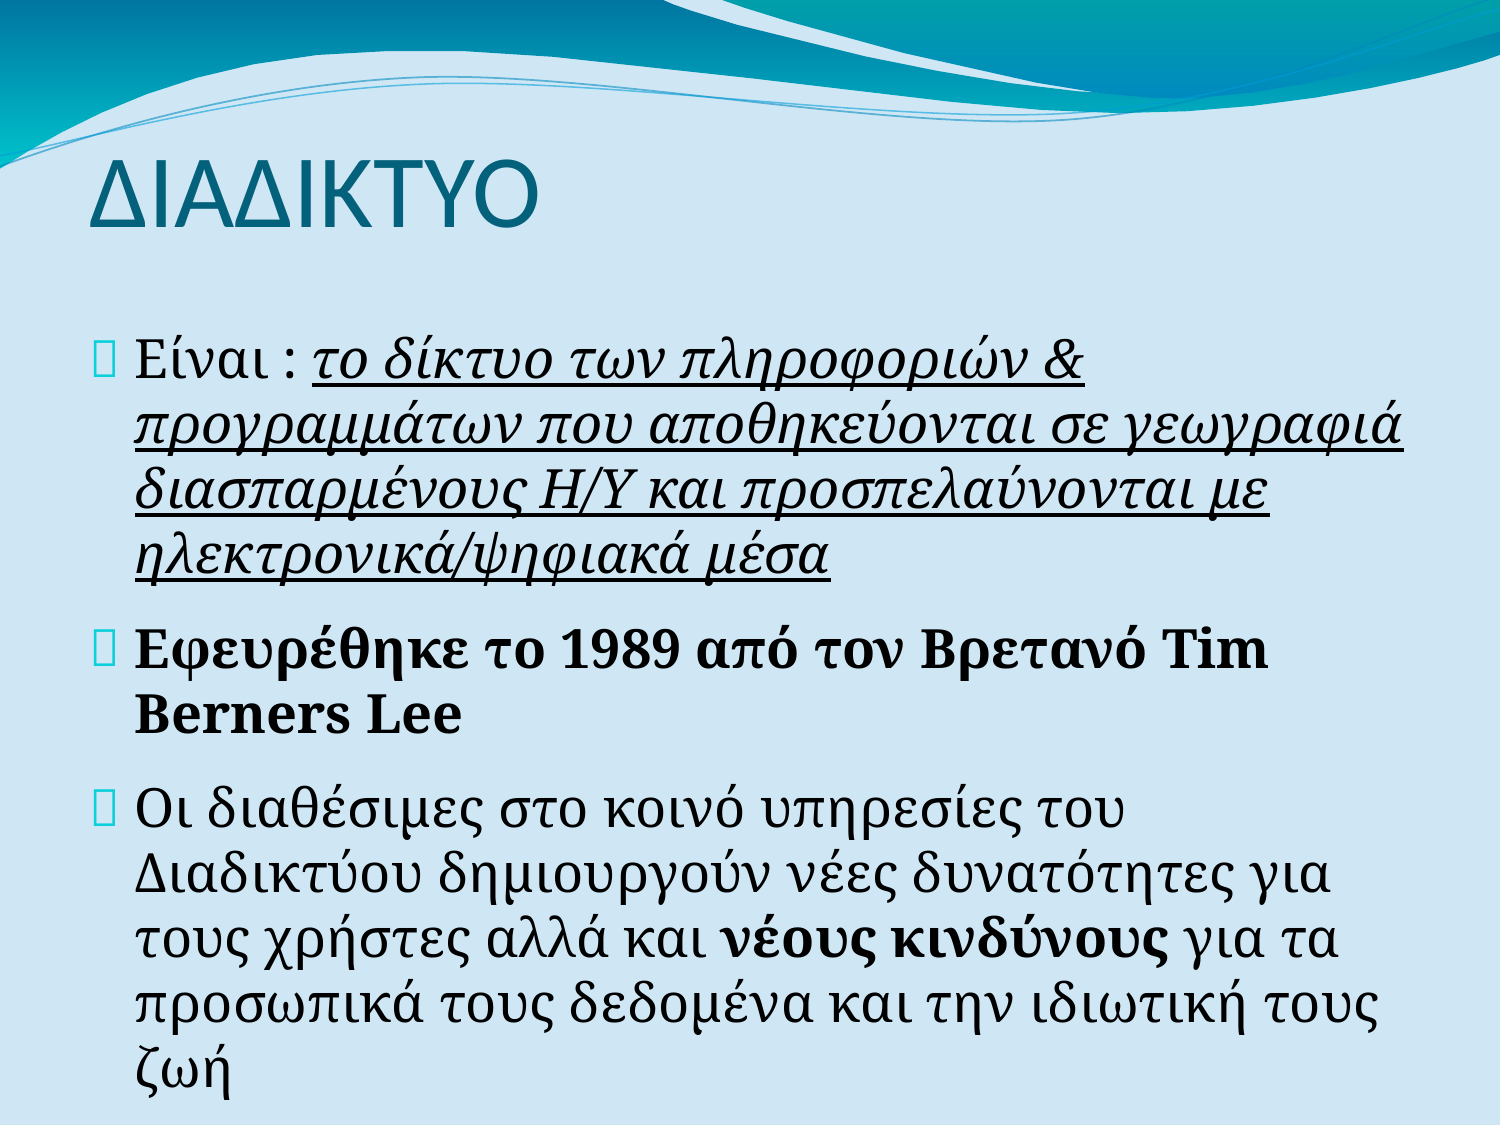

# ΔΙΑΔΙΚΤΥΟ
Είναι : το δίκτυο των πληροφοριών & προγραμμάτων που αποθηκεύονται σε γεωγραφιά διασπαρμένους Η/Υ και προσπελαύνονται με ηλεκτρονικά/ψηφιακά μέσα
Εφευρέθηκε το 1989 από τον Βρετανό Tim Berners Lee
Οι διαθέσιμες στο κοινό υπηρεσίες του Διαδικτύου δημιουργούν νέες δυνατότητες για τους χρήστες αλλά και νέους κινδύνους για τα προσωπικά τους δεδομένα και την ιδιωτική τους ζωή
 (Οδηγία 2002/58/ΕΚ του Ευρωπαϊκού Κοινοβουλίου και του Συμβουλίου)